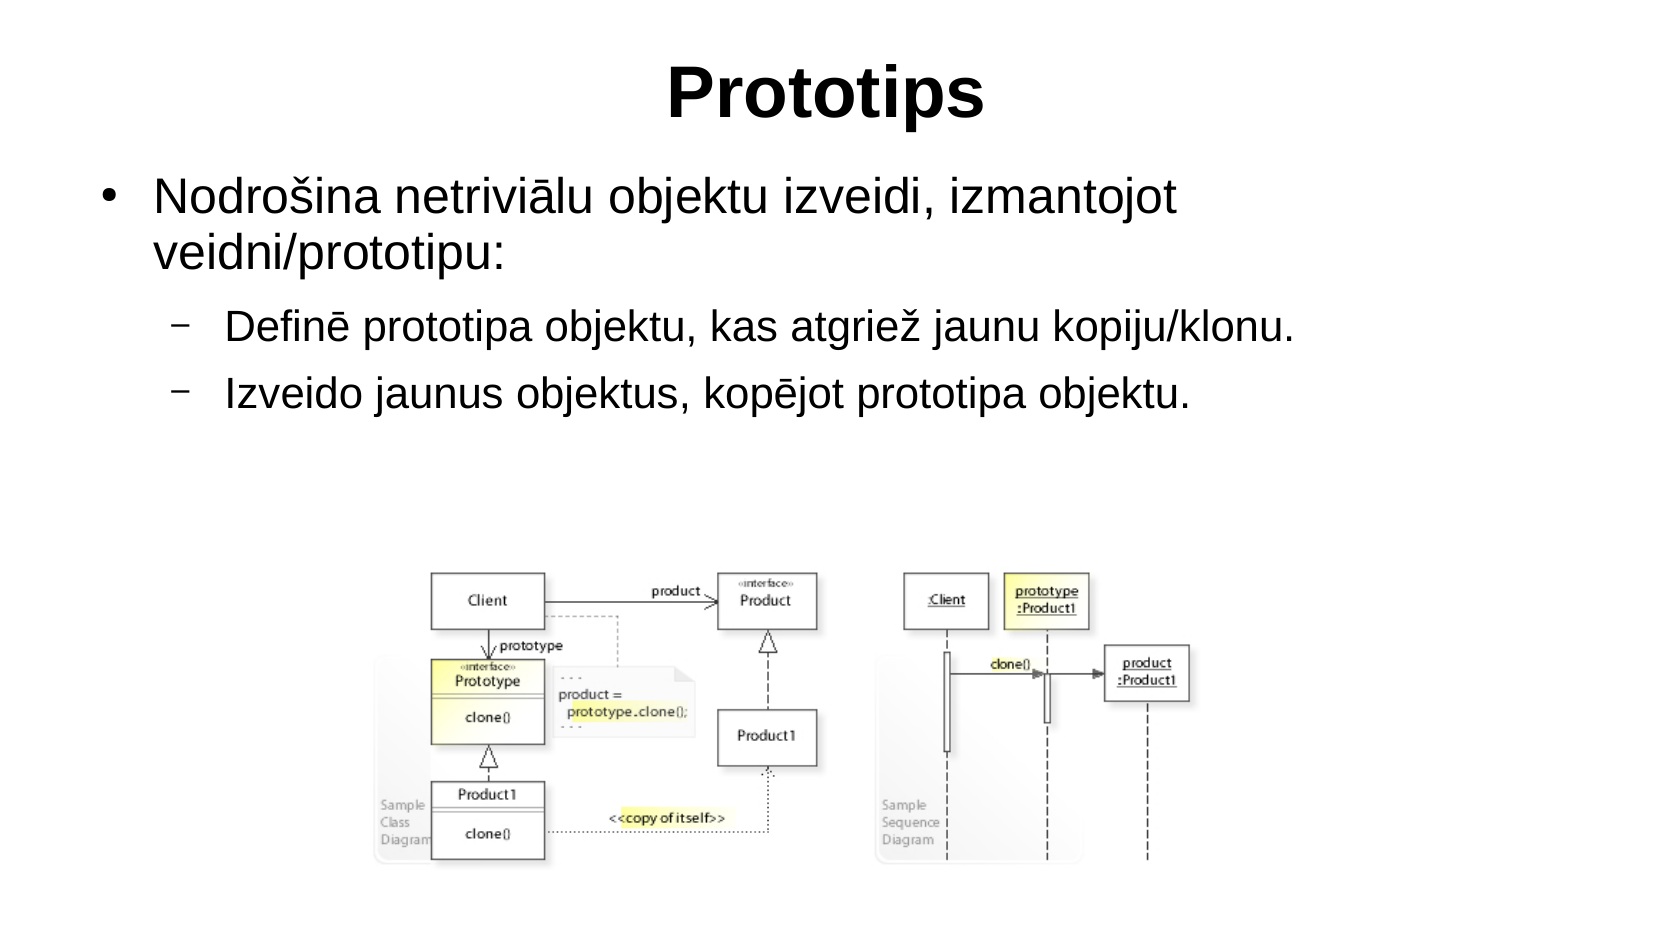

# Prototips
Nodrošina netriviālu objektu izveidi, izmantojot veidni/prototipu:
Definē prototipa objektu, kas atgriež jaunu kopiju/klonu.
Izveido jaunus objektus, kopējot prototipa objektu.